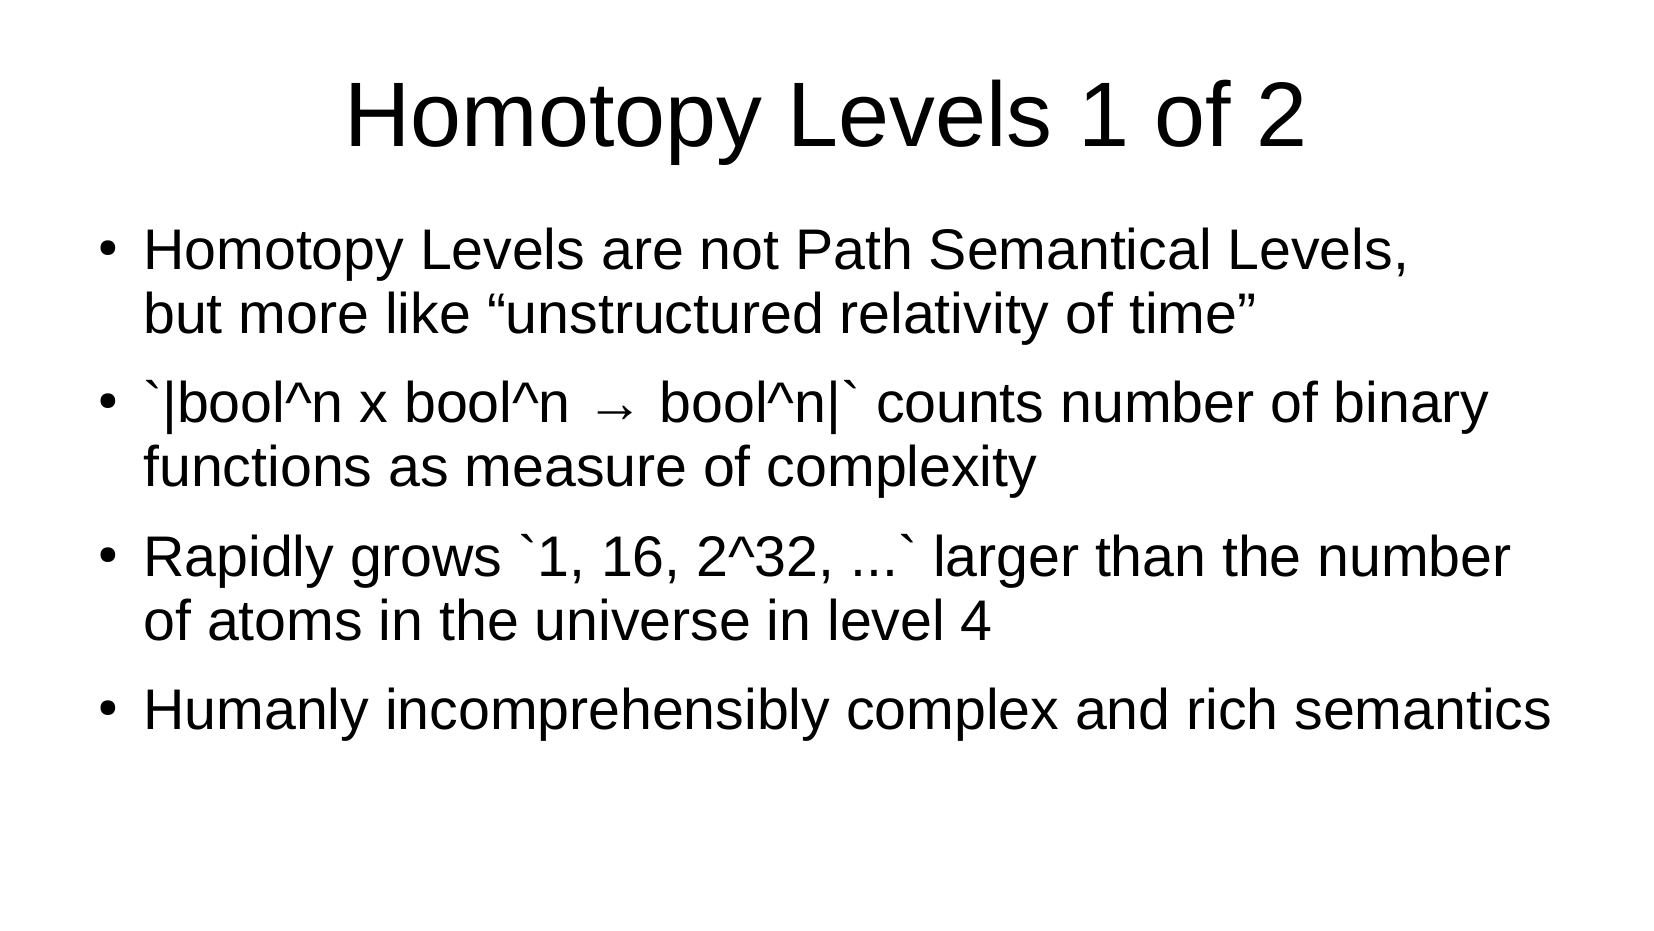

# Homotopy Levels 1 of 2
Homotopy Levels are not Path Semantical Levels,
but more like “unstructured relativity of time”
`|bool^n x bool^n → bool^n|` counts number of binary functions as measure of complexity
Rapidly grows `1, 16, 2^32, ...` larger than the number of atoms in the universe in level 4
Humanly incomprehensibly complex and rich semantics